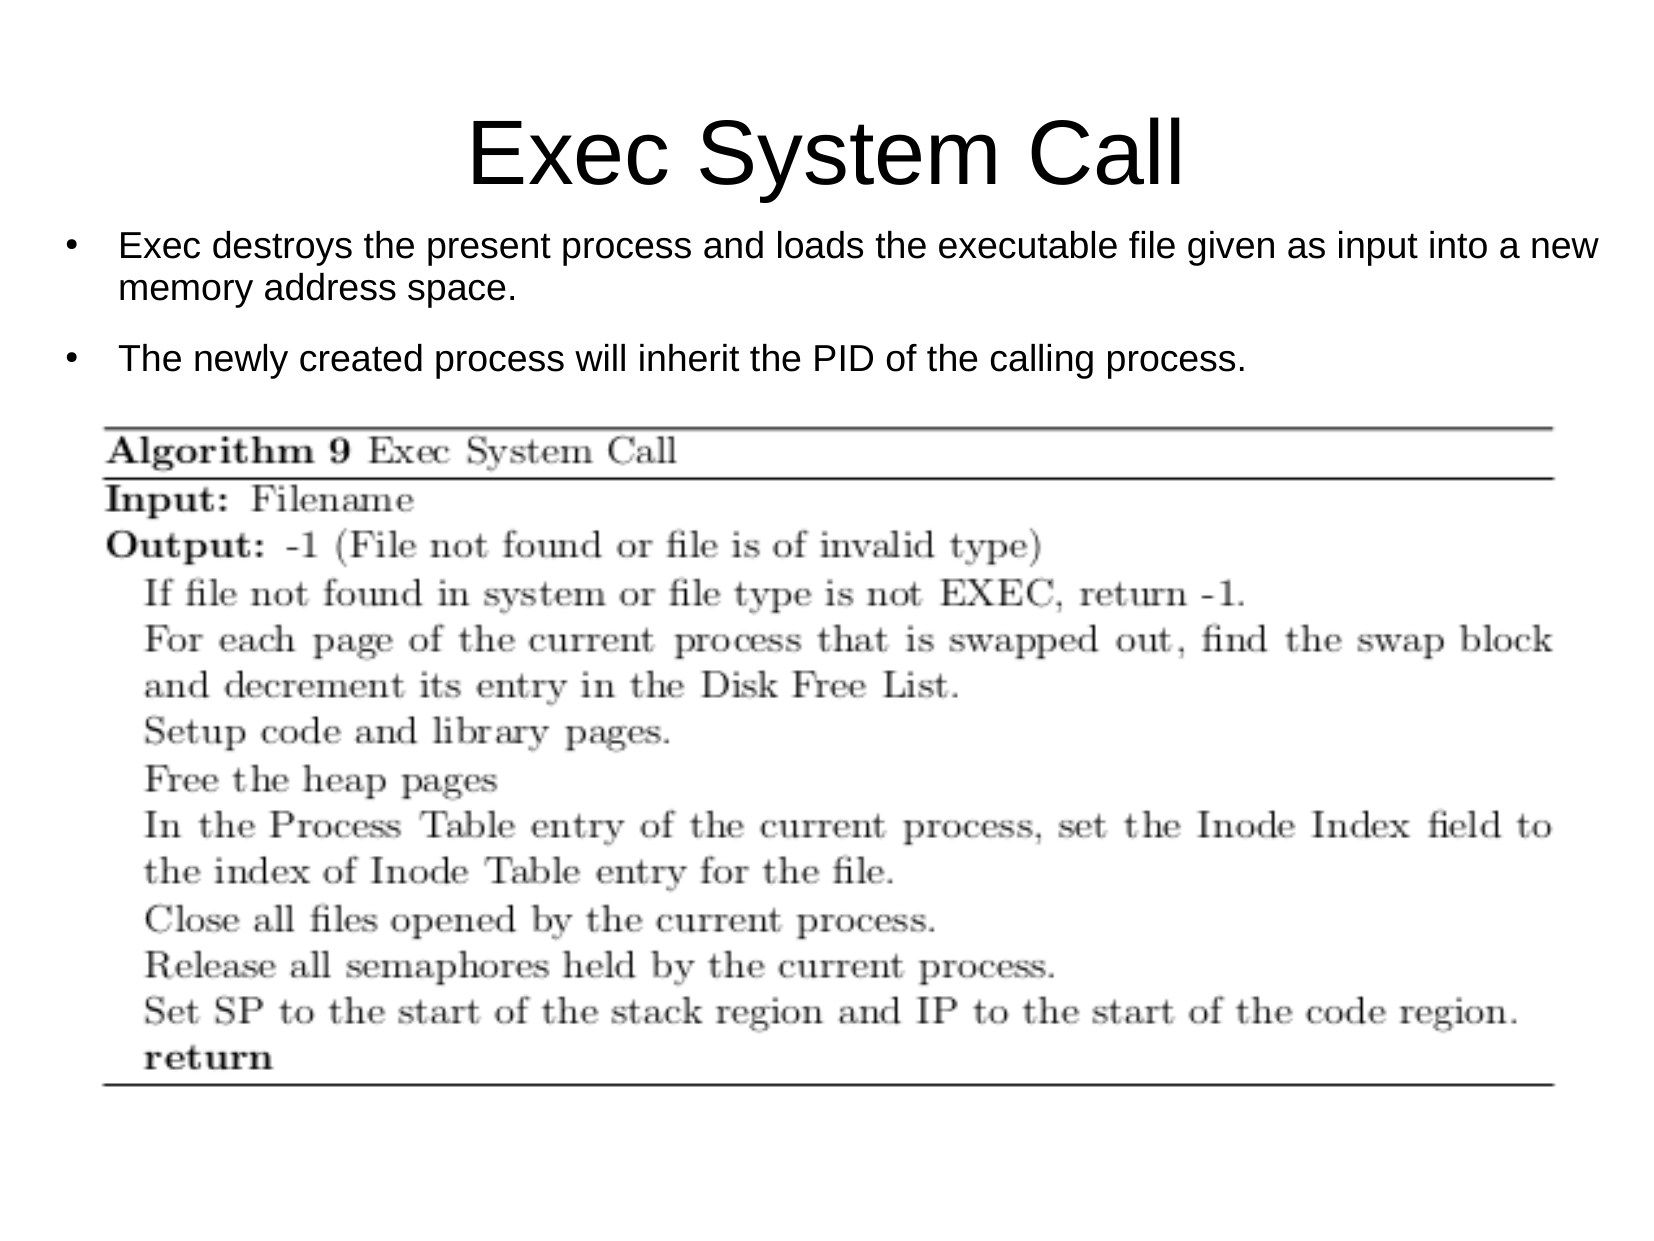

# Exec System Call
Exec destroys the present process and loads the executable file given as input into a new memory address space.
The newly created process will inherit the PID of the calling process.